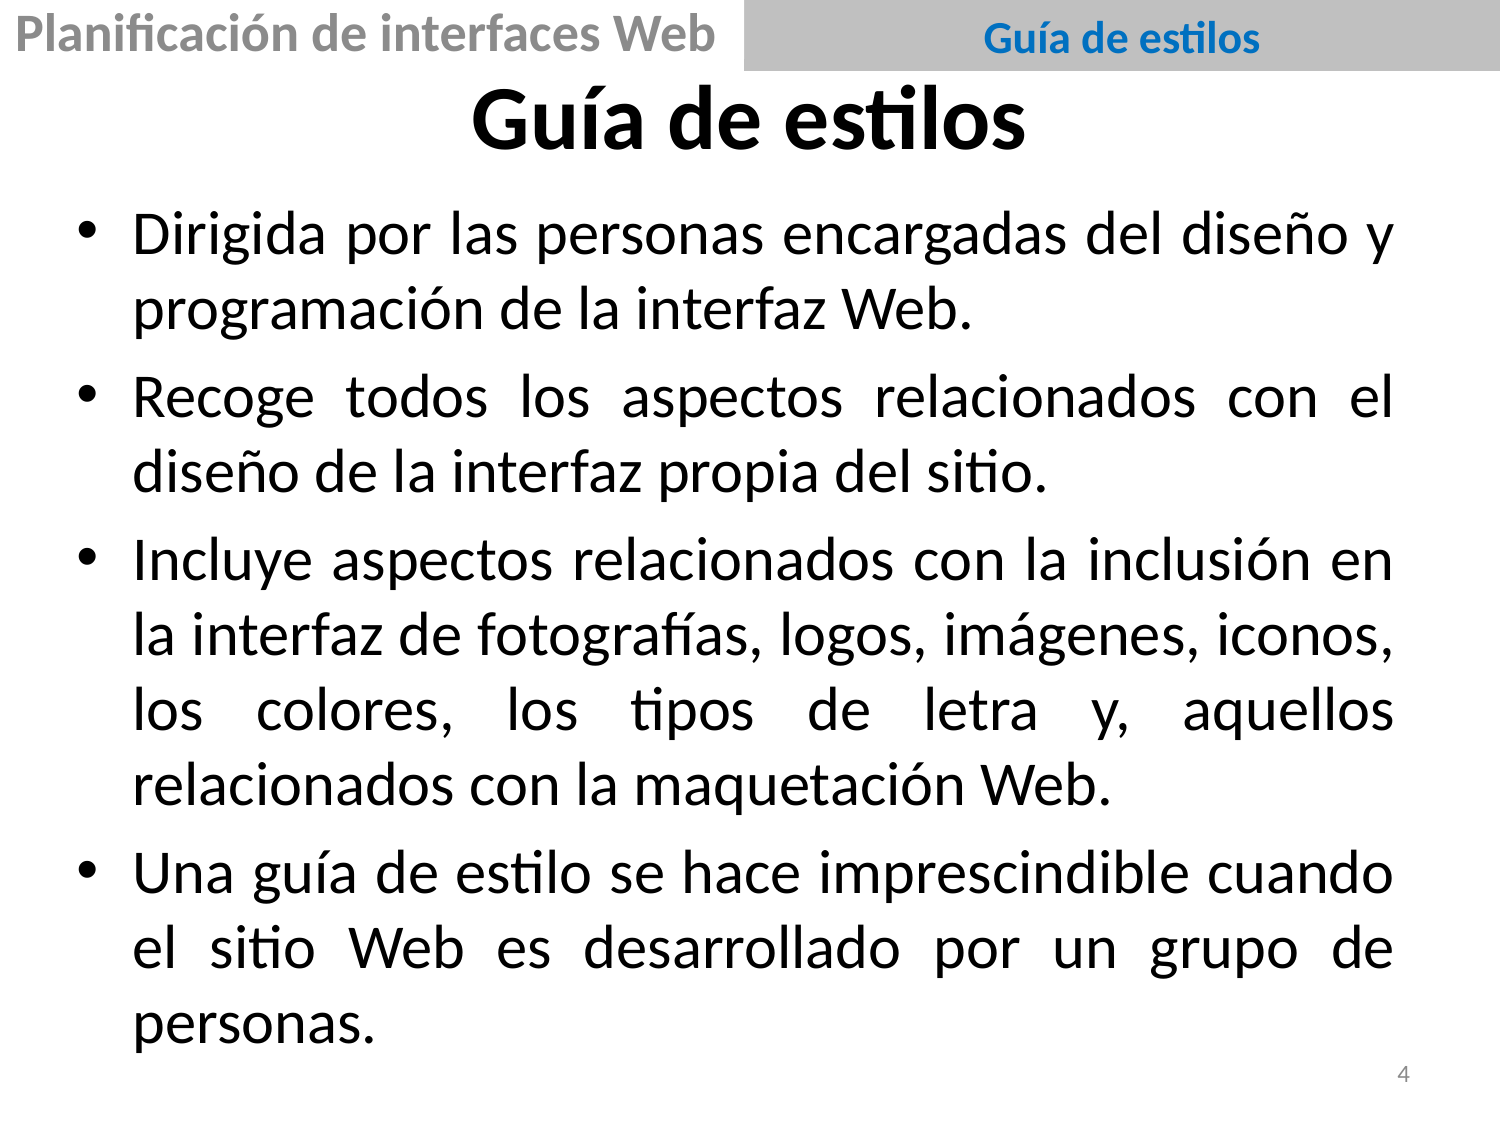

Planificación de interfaces Web
Guía de estilos
# Guía de estilos
Dirigida por las personas encargadas del diseño y programación de la interfaz Web.
Recoge todos los aspectos relacionados con el diseño de la interfaz propia del sitio.
Incluye aspectos relacionados con la inclusión en la interfaz de fotografías, logos, imágenes, iconos, los colores, los tipos de letra y, aquellos relacionados con la maquetación Web.
Una guía de estilo se hace imprescindible cuando el sitio Web es desarrollado por un grupo de personas.